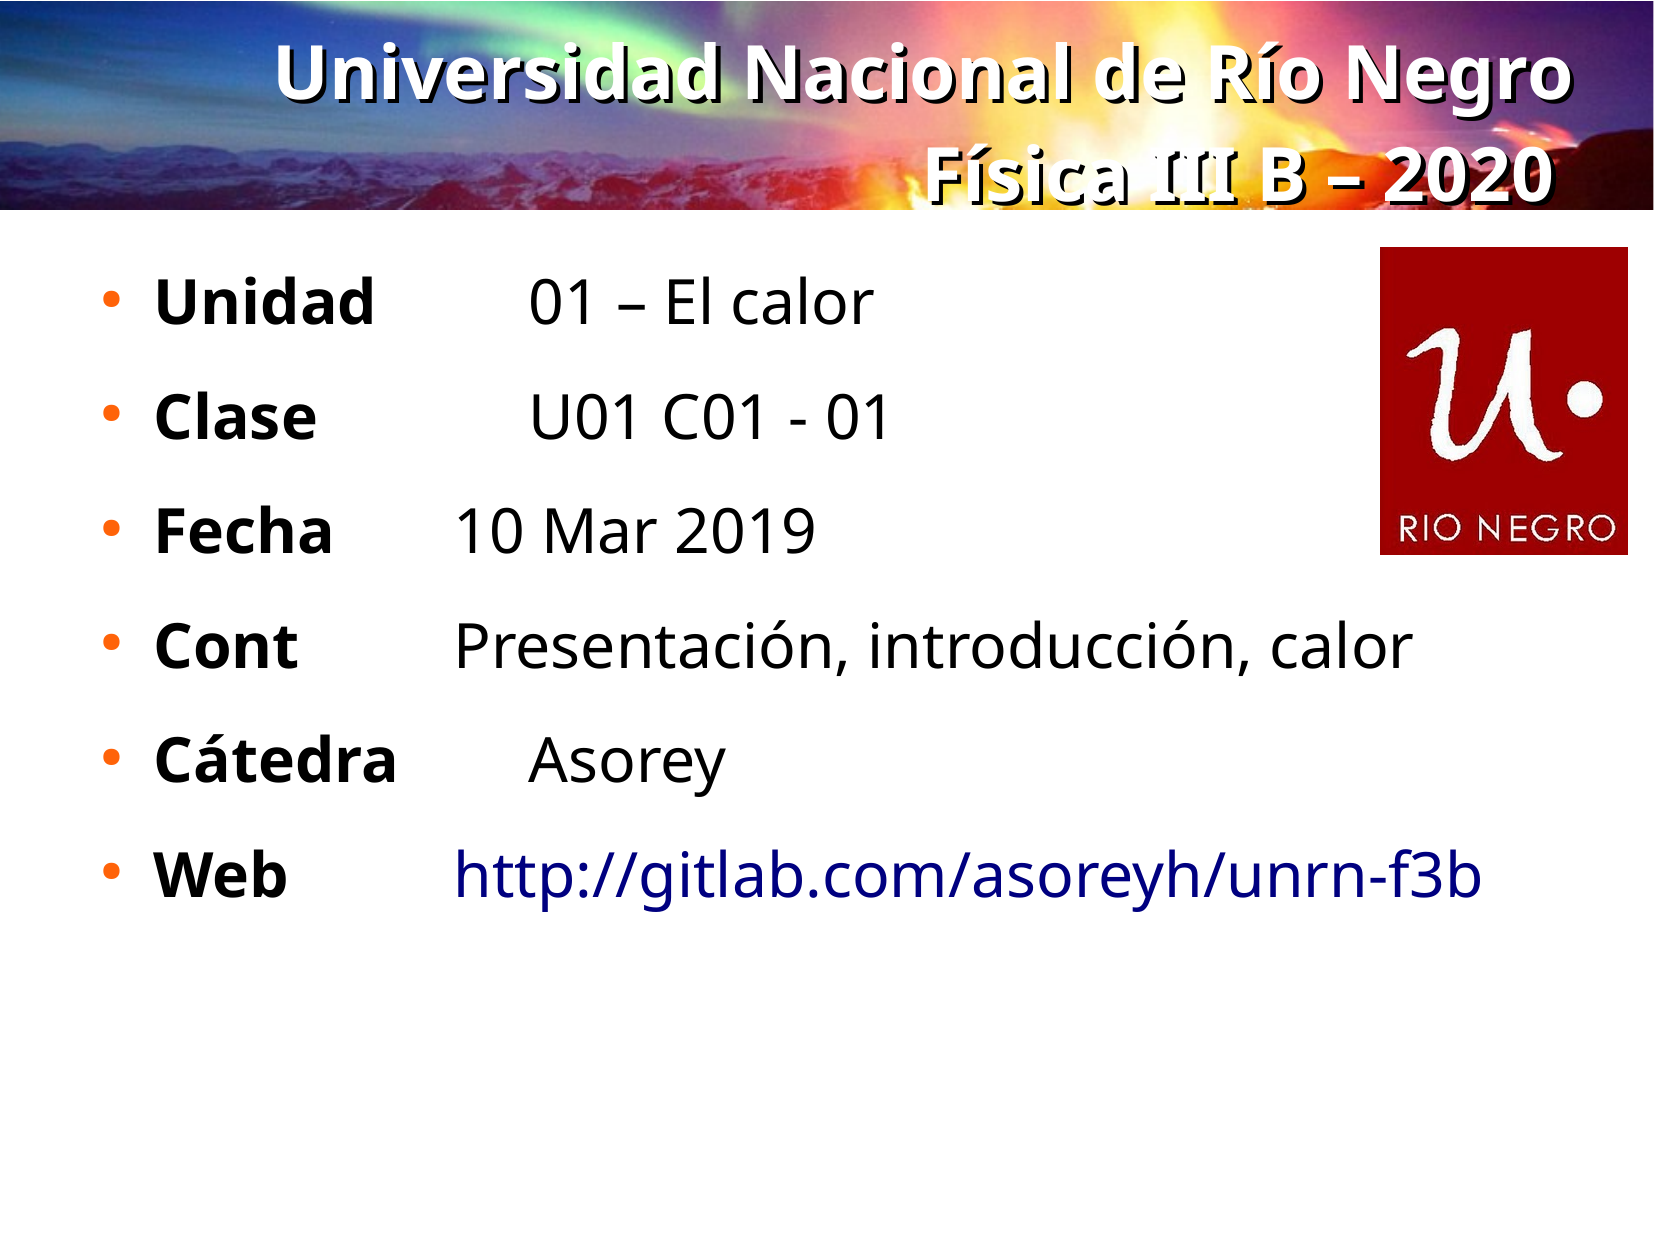

# Universidad Nacional de Río Negro Física III B – 2020
Unidad 		01 – El calor
Clase			U01 C01 - 01
Fecha		10 Mar 2019
Cont			Presentación, introducción, calor
Cátedra		Asorey
Web			http://gitlab.com/asoreyh/unrn-f3b